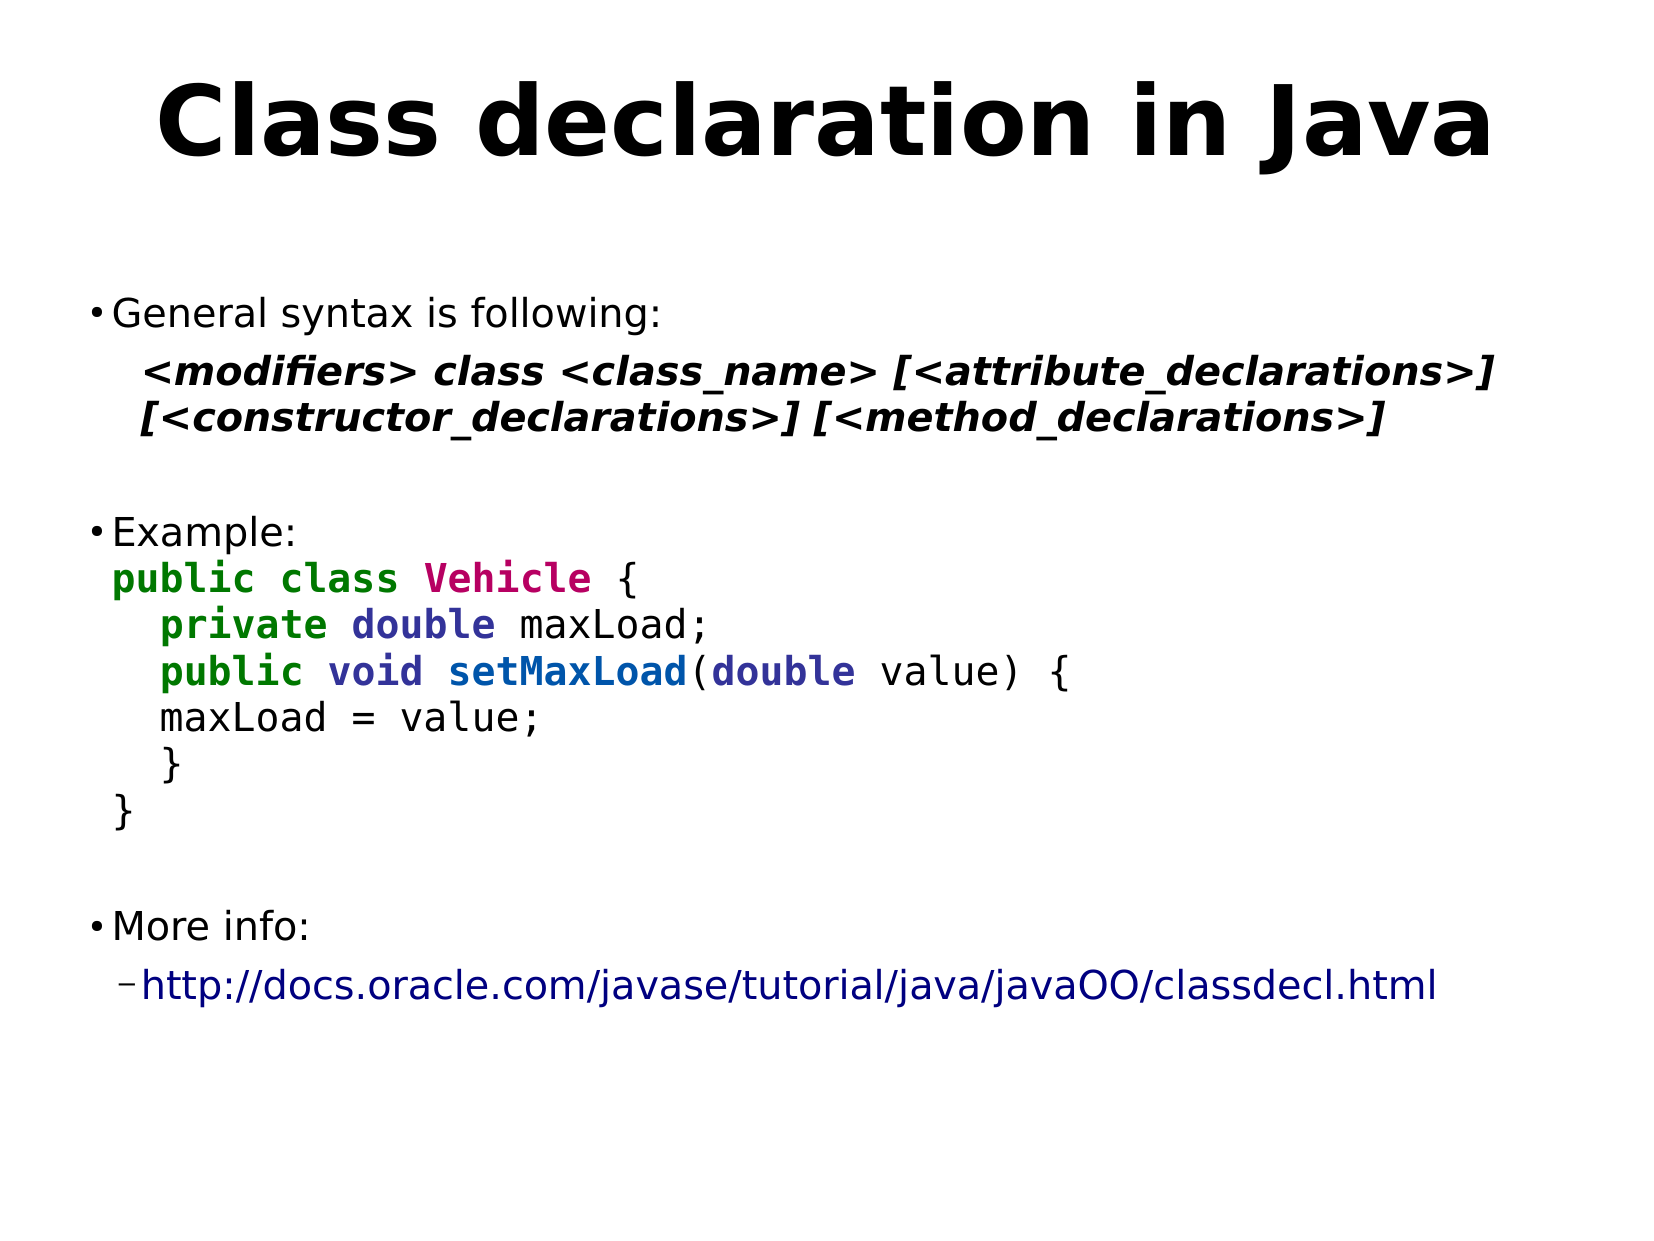

# Class declaration in Java
General syntax is following:
<modifiers> class <class_name> [<attribute_declarations>] [<constructor_declarations>] [<method_declarations>]
Example:
public class Vehicle {
 private double maxLoad;
 public void setMaxLoad(double value) {
 maxLoad = value;
 }
}
More info:
http://docs.oracle.com/javase/tutorial/java/javaOO/classdecl.html